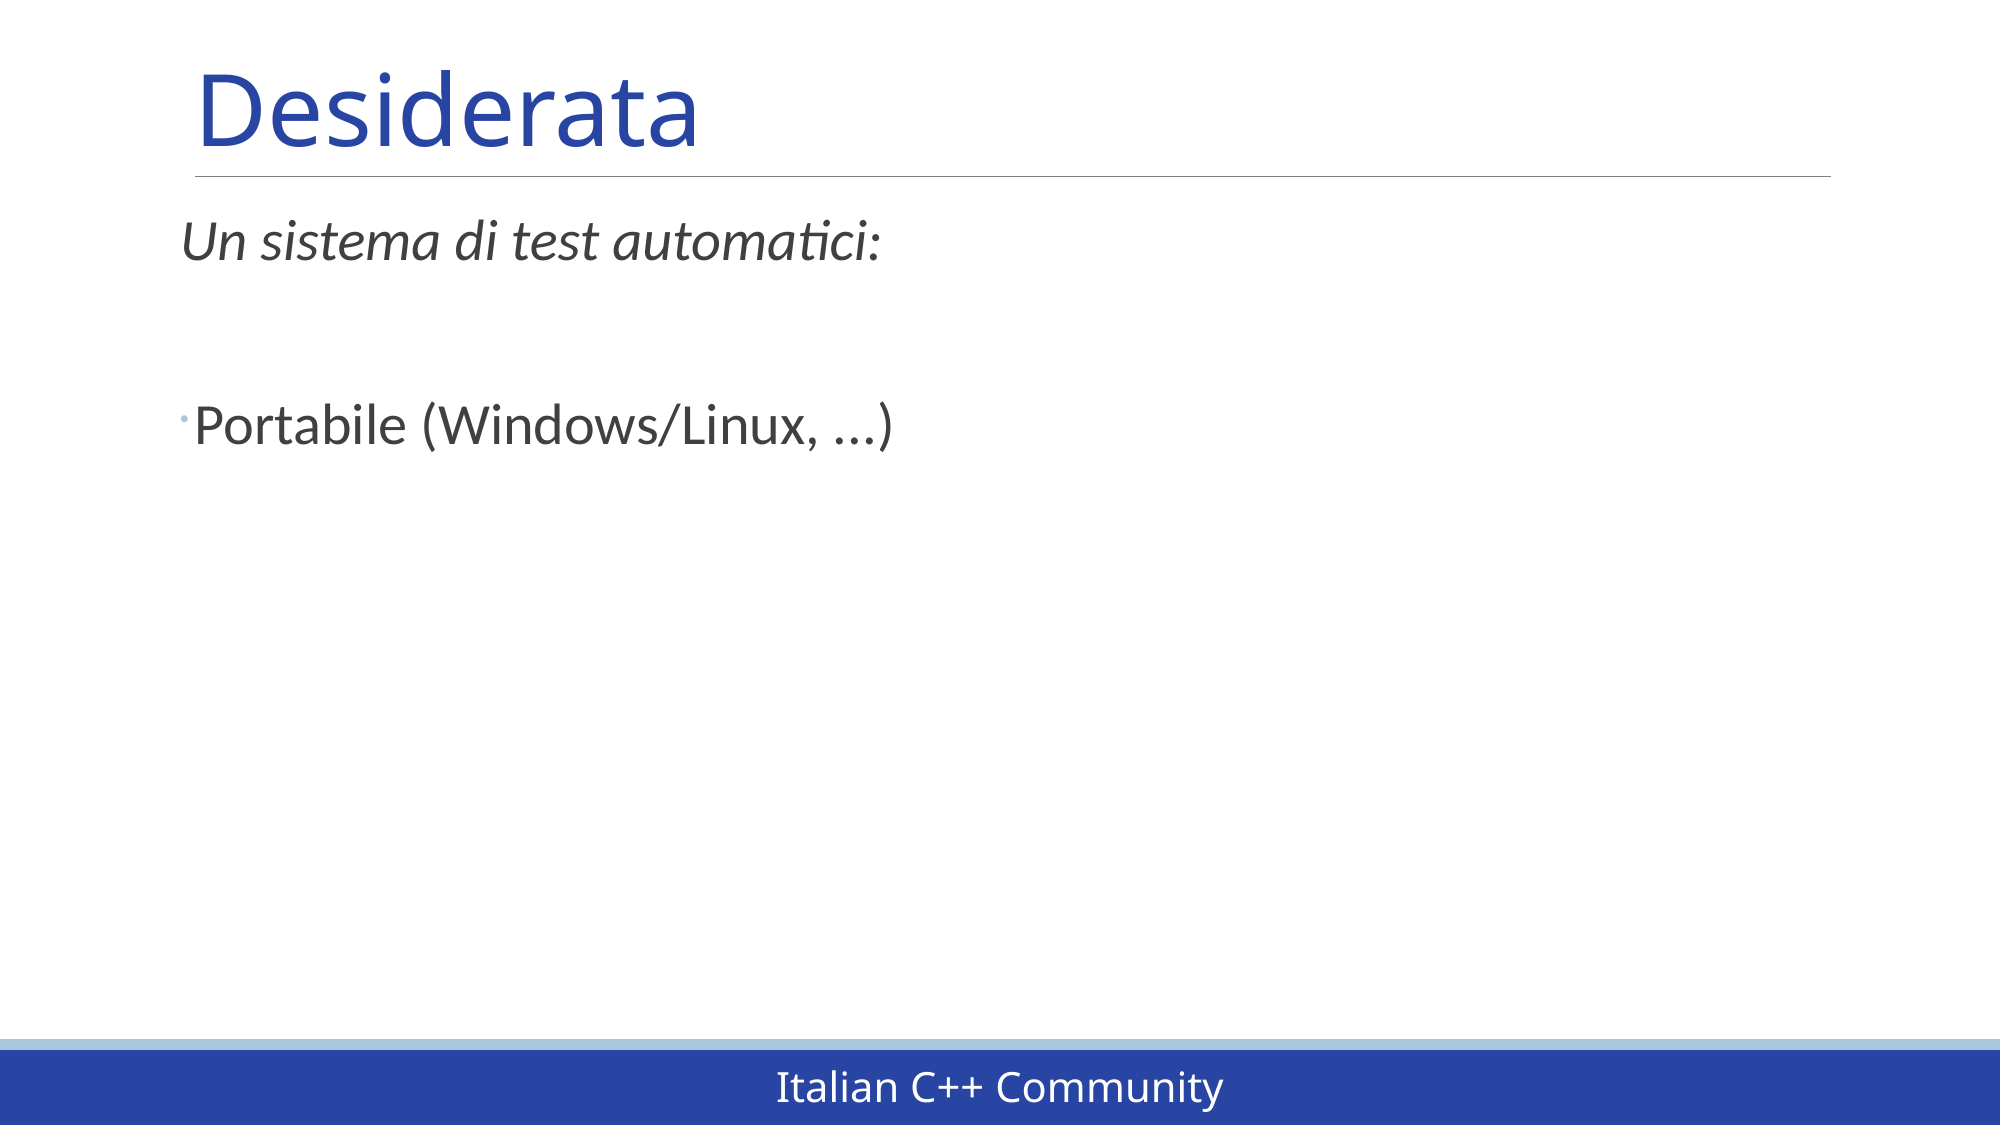

# Desiderata
Un sistema di test automatici:
Portabile (Windows/Linux, ...)